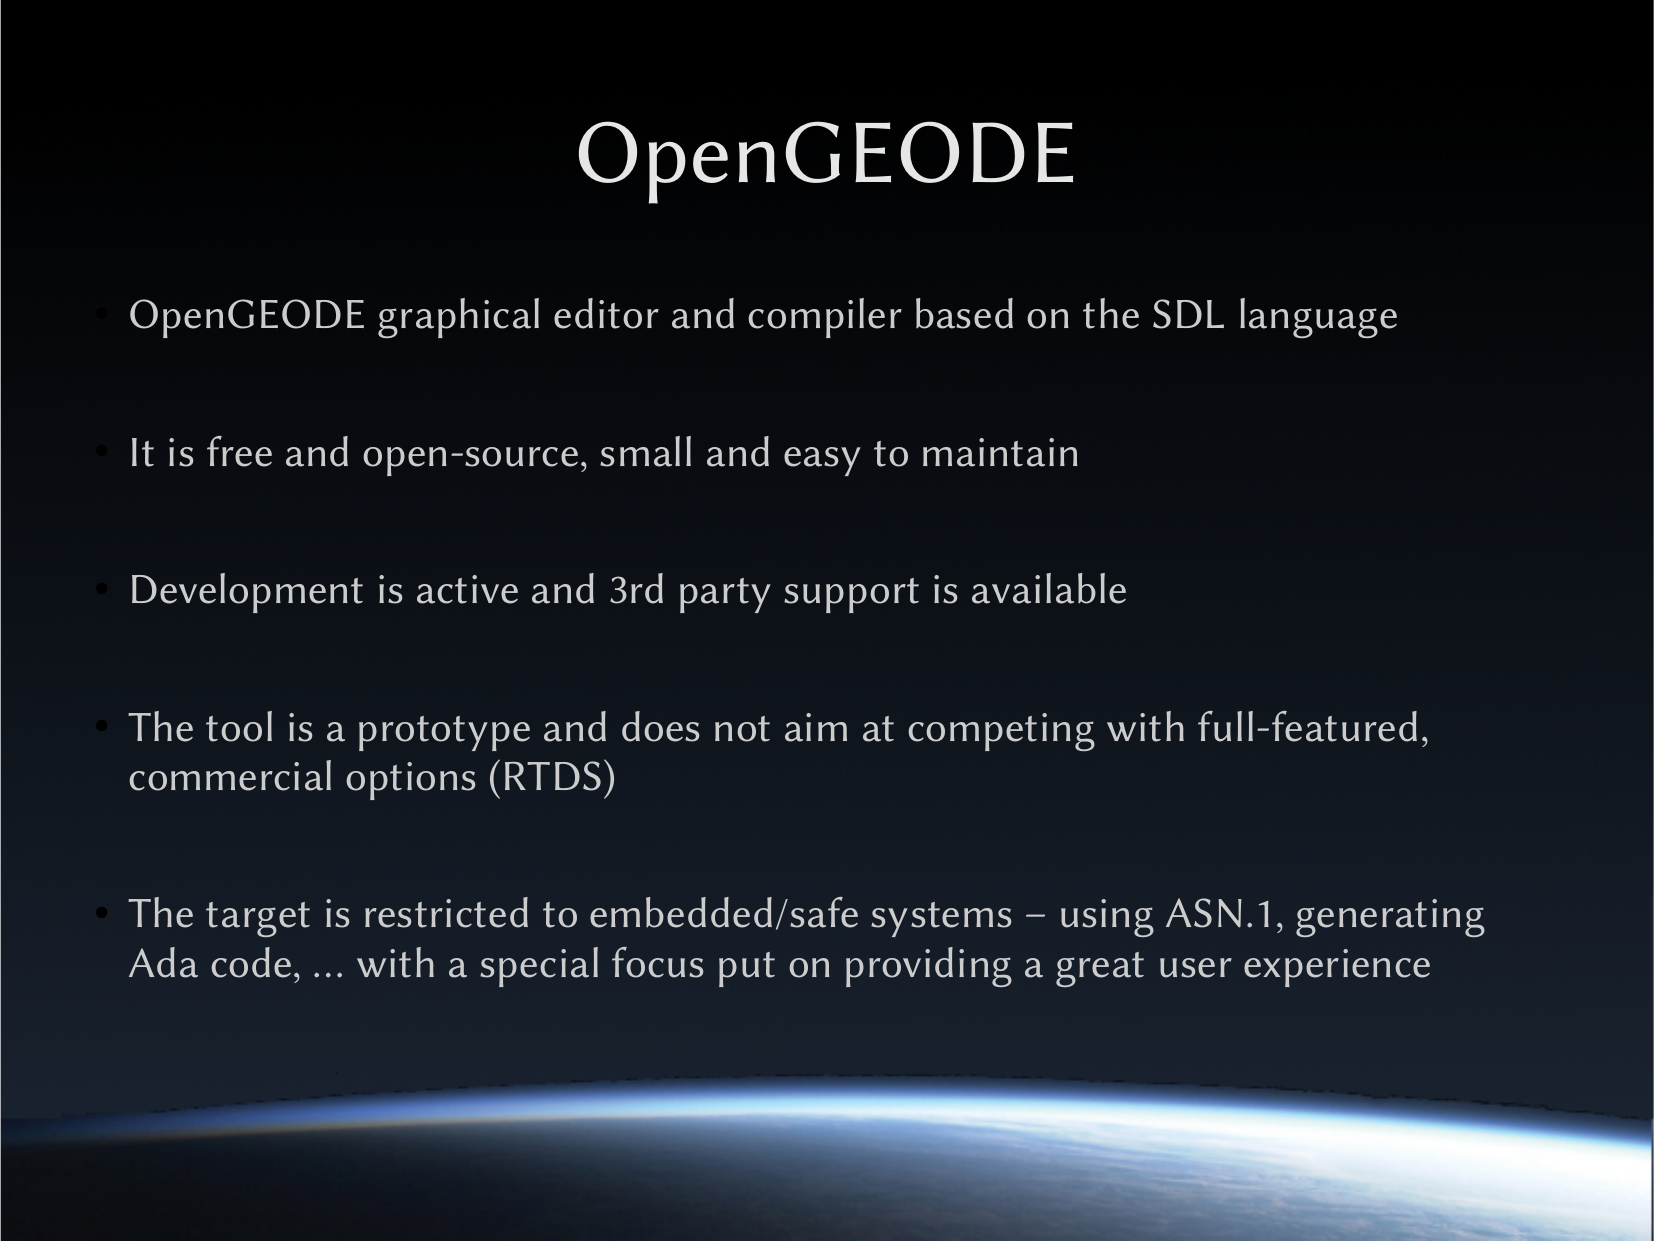

# OpenGEODE
OpenGEODE graphical editor and compiler based on the SDL language
It is free and open-source, small and easy to maintain
Development is active and 3rd party support is available
The tool is a prototype and does not aim at competing with full-featured, commercial options (RTDS)
The target is restricted to embedded/safe systems – using ASN.1, generating Ada code, … with a special focus put on providing a great user experience